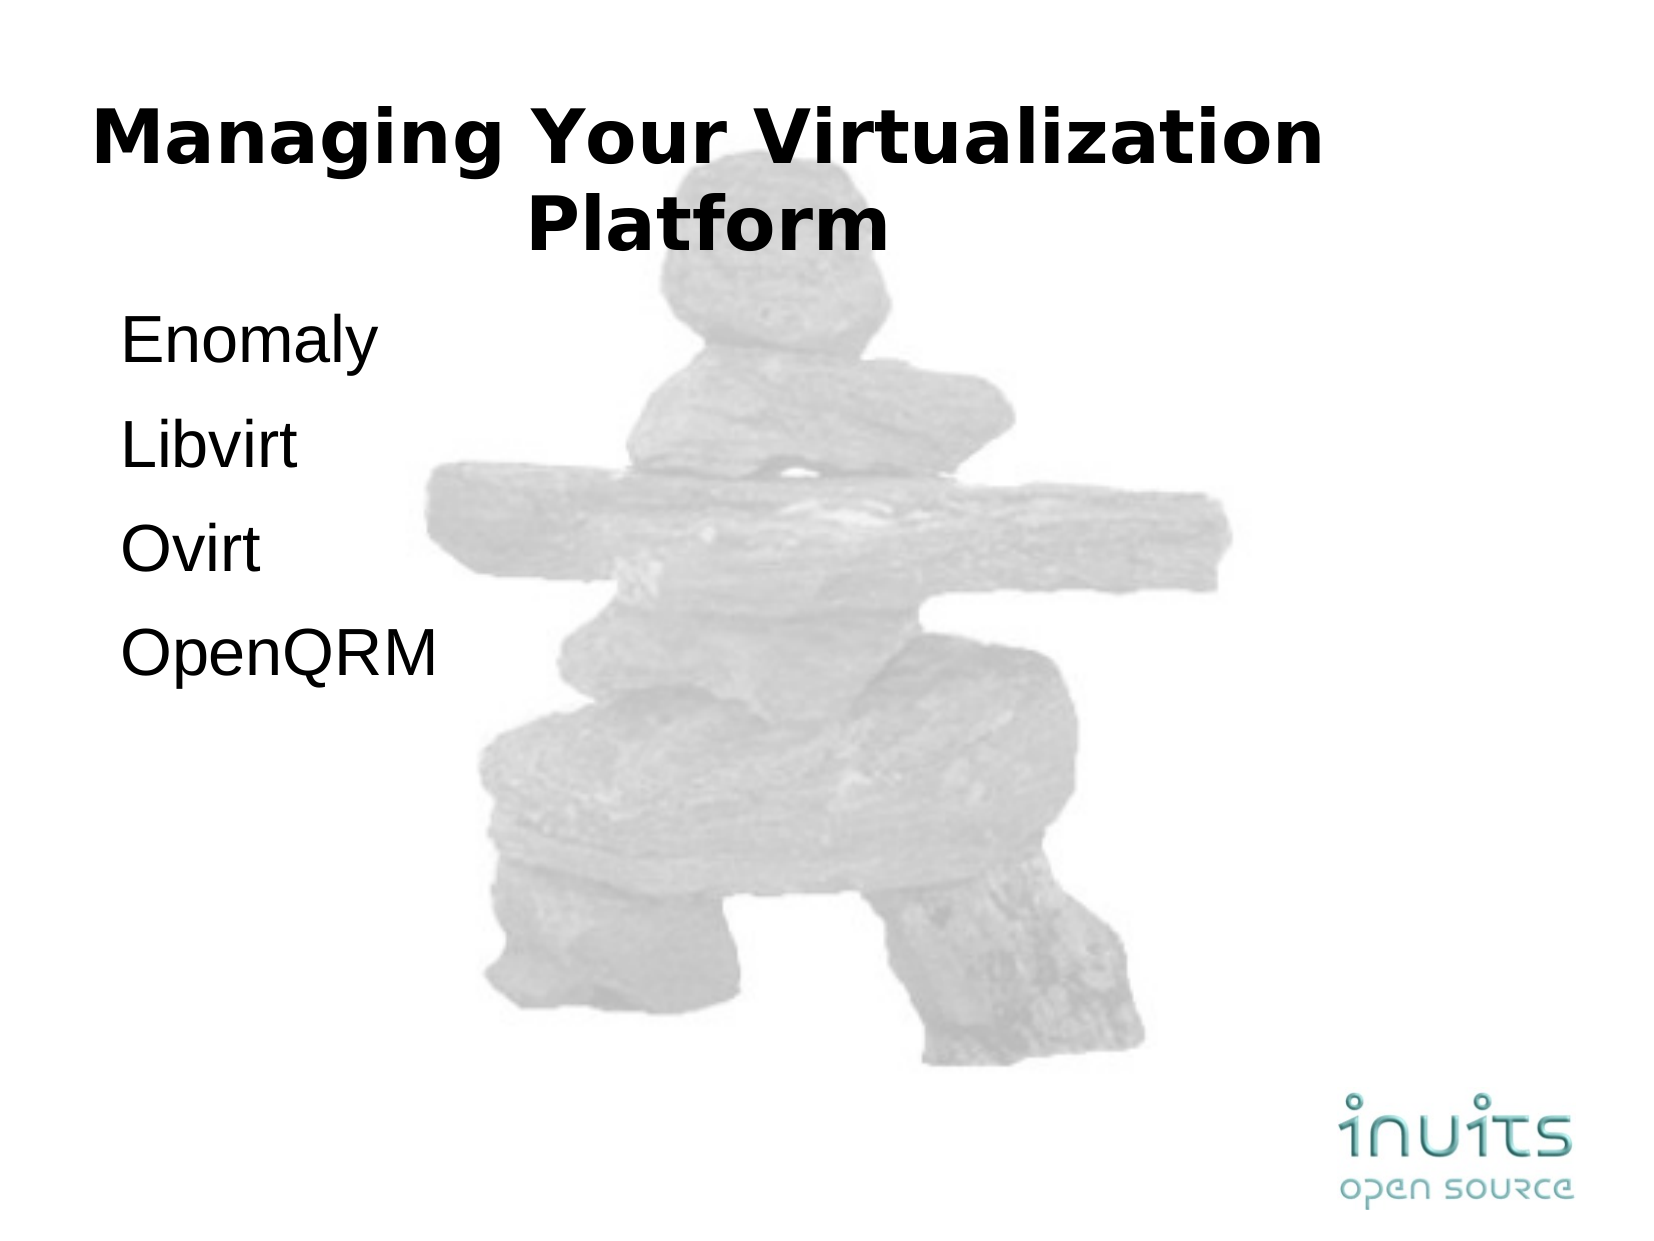

Managing Your Virtualization Platform
# Enomaly
Libvirt
Ovirt
OpenQRM